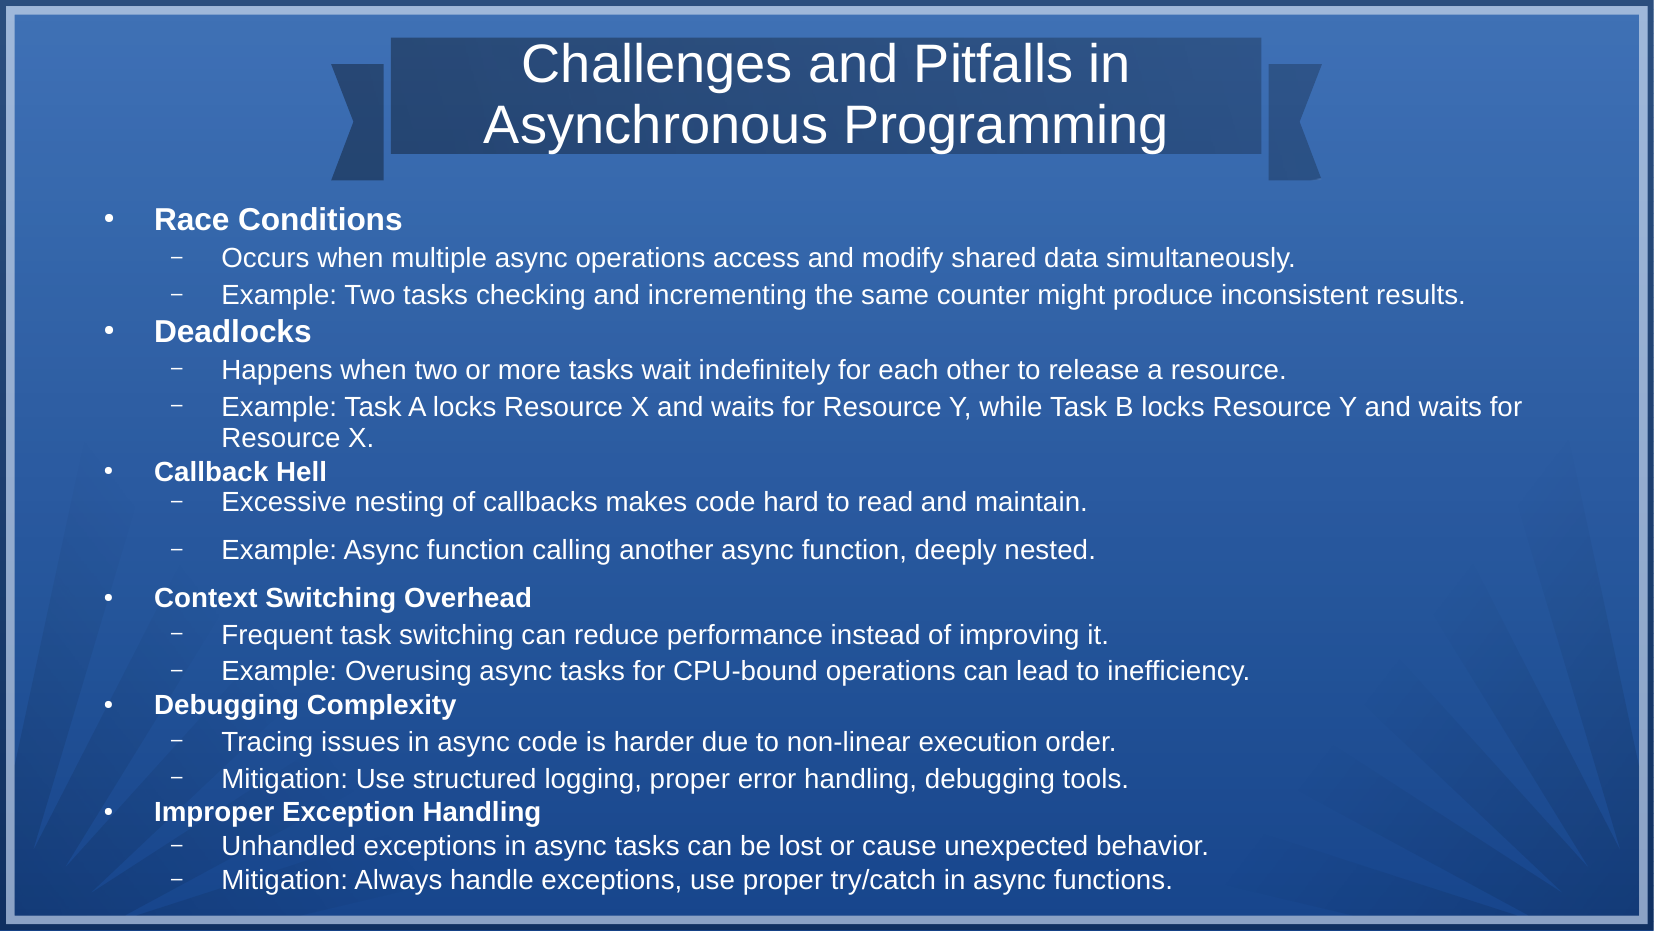

# Challenges and Pitfalls in Asynchronous Programming
Race Conditions
Occurs when multiple async operations access and modify shared data simultaneously.
Example: Two tasks checking and incrementing the same counter might produce inconsistent results.
Deadlocks
Happens when two or more tasks wait indefinitely for each other to release a resource.
Example: Task A locks Resource X and waits for Resource Y, while Task B locks Resource Y and waits for Resource X.
Callback Hell
Excessive nesting of callbacks makes code hard to read and maintain.
Example: Async function calling another async function, deeply nested.
Context Switching Overhead
Frequent task switching can reduce performance instead of improving it.
Example: Overusing async tasks for CPU-bound operations can lead to inefficiency.
Debugging Complexity
Tracing issues in async code is harder due to non-linear execution order.
Mitigation: Use structured logging, proper error handling, debugging tools.
Improper Exception Handling
Unhandled exceptions in async tasks can be lost or cause unexpected behavior.
Mitigation: Always handle exceptions, use proper try/catch in async functions.